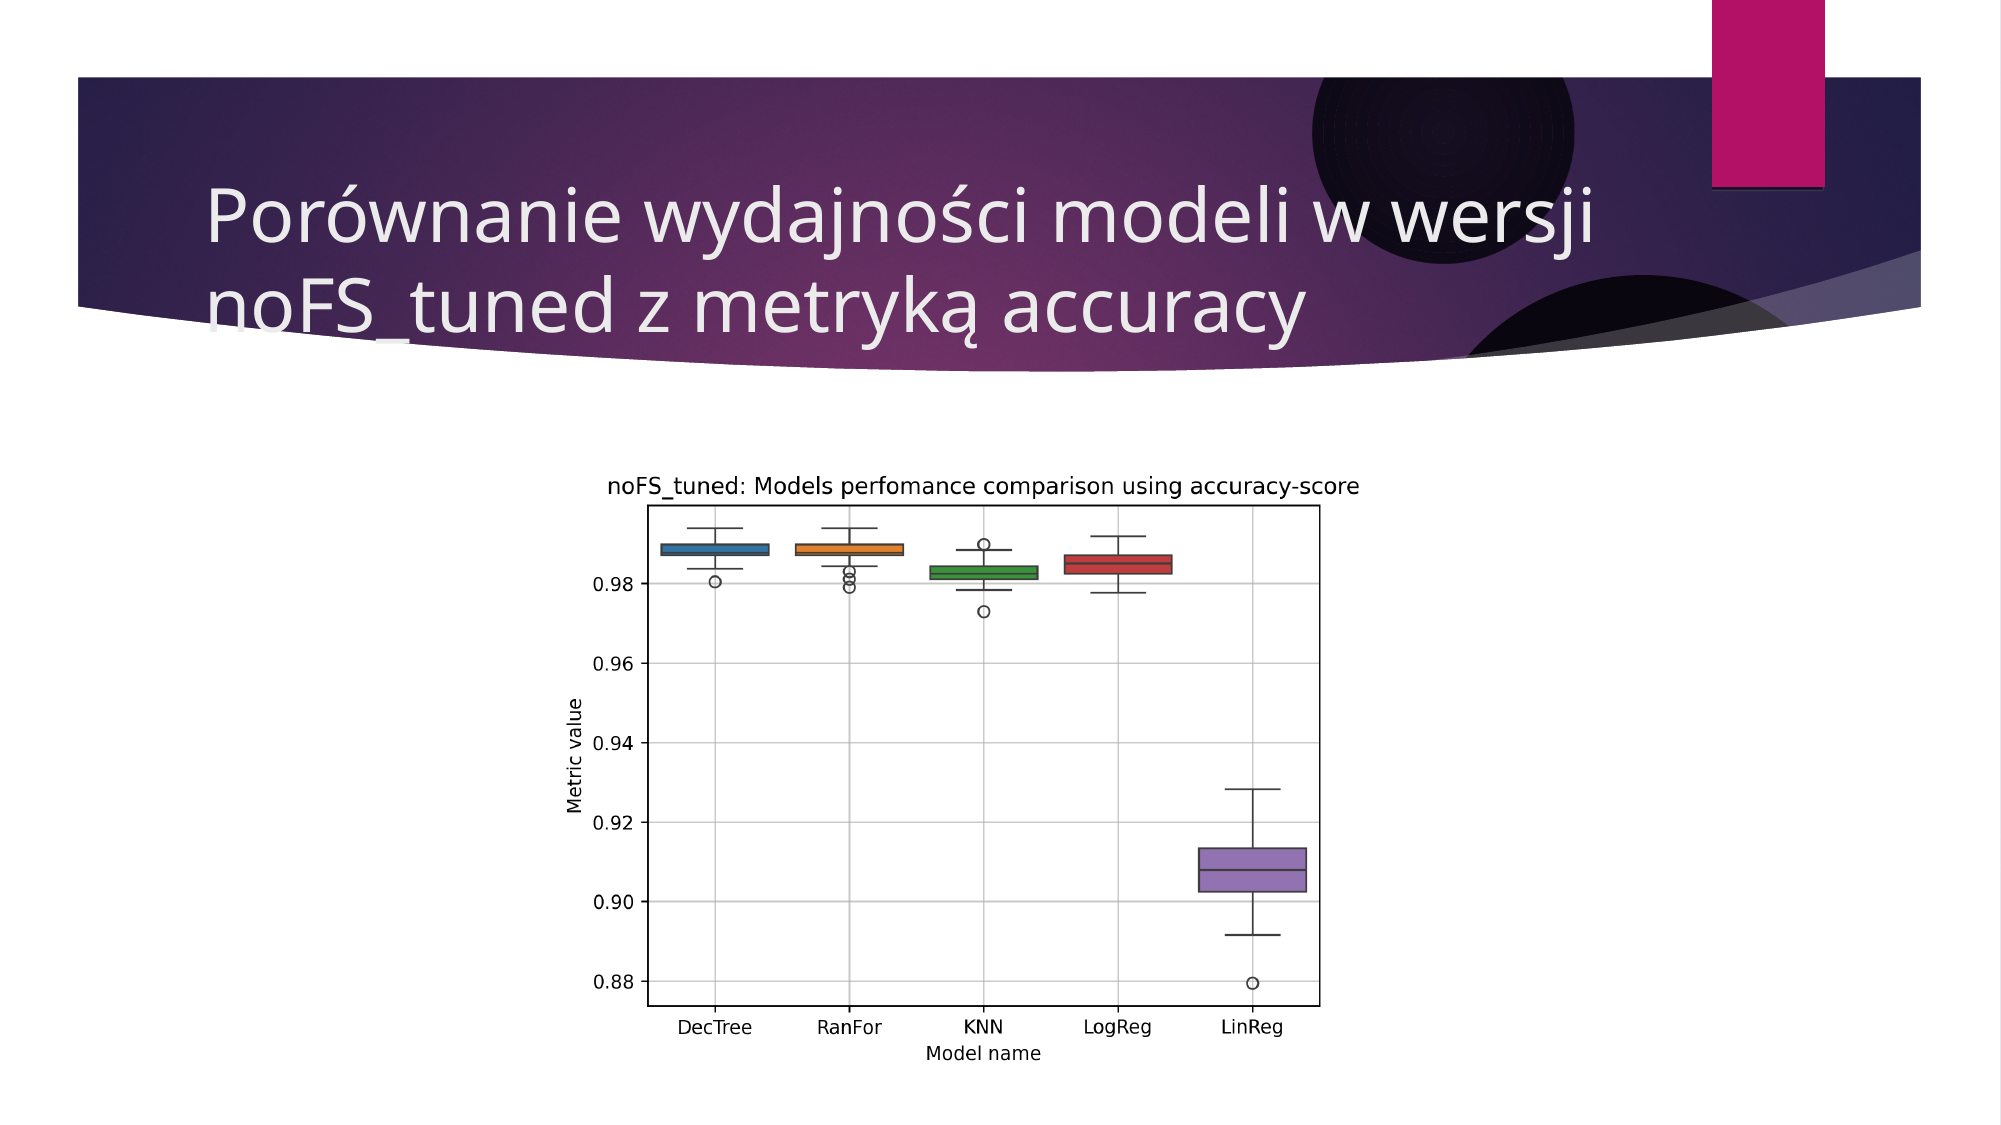

# Porównanie wydajności modeli w wersji noFS_tuned z metryką accuracy